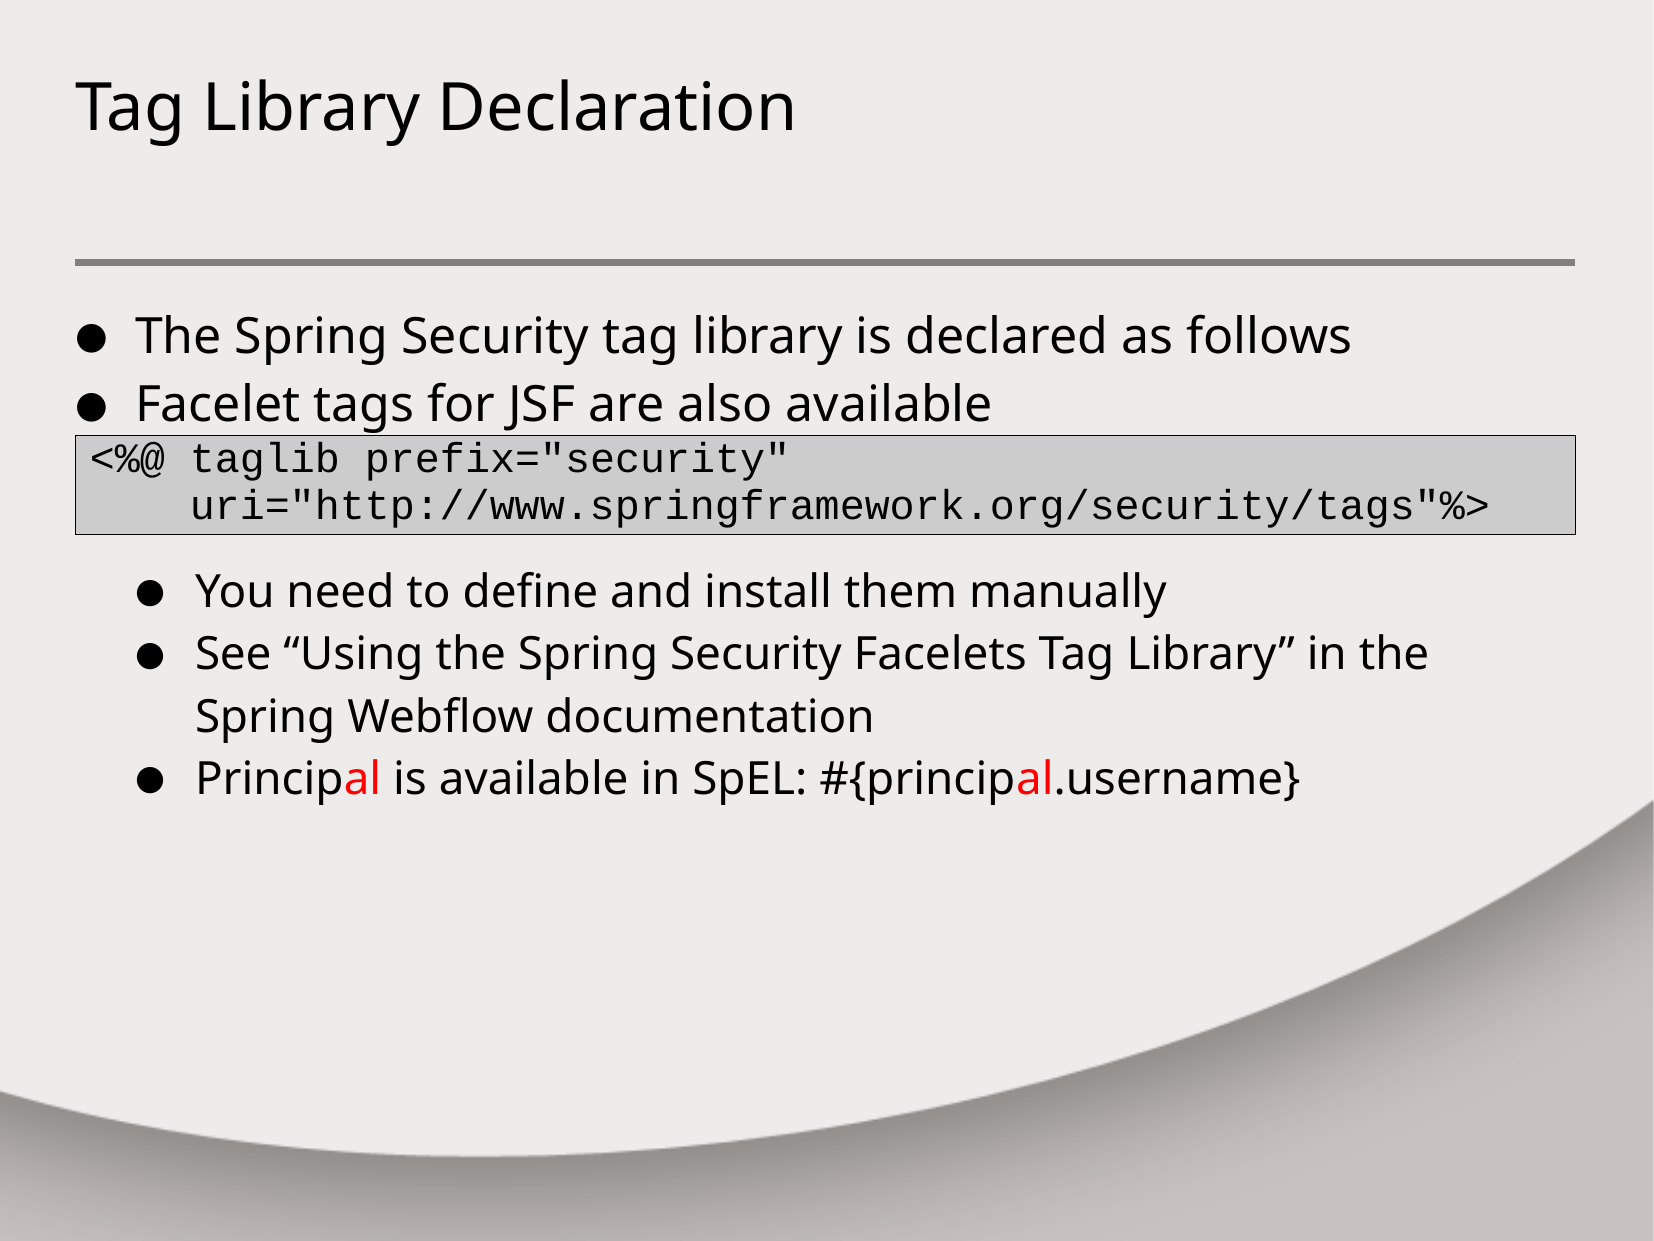

# Tag Library Declaration
The Spring Security tag library is declared as follows
Facelet tags for JSF are also available
You need to define and install them manually
See “Using the Spring Security Facelets Tag Library” in the Spring Webflow documentation
Principal is available in SpEL: #{principal.username}
<%@ taglib prefix="security"
 uri="http://www.springframework.org/security/tags"%>